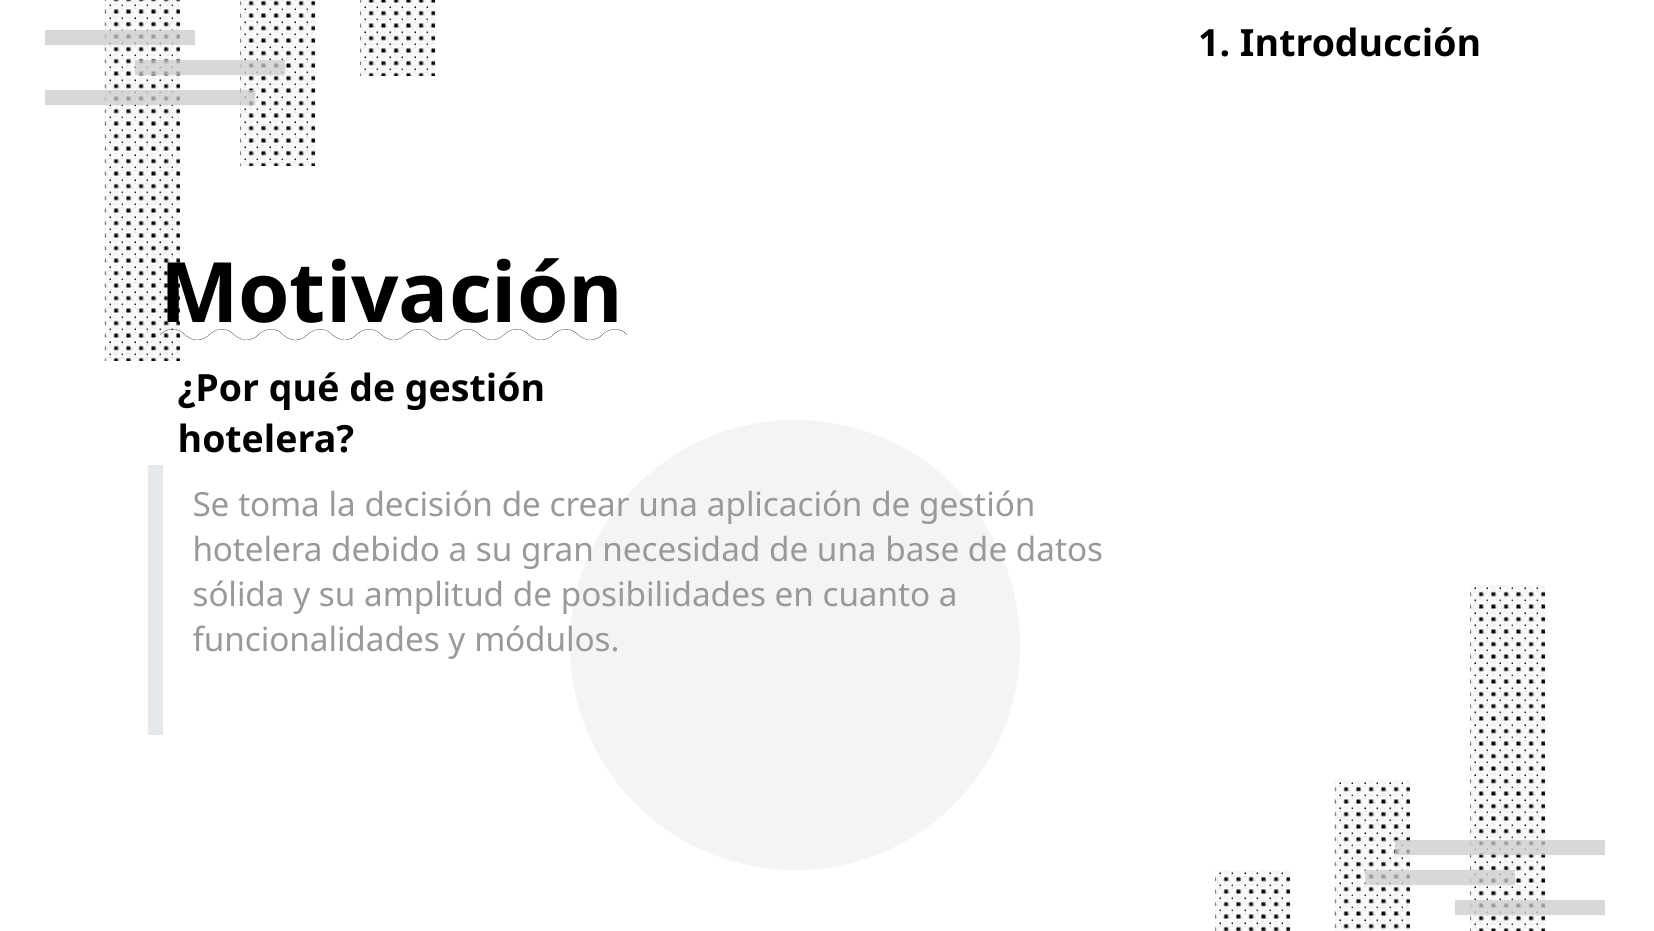

1. Introducción
Motivación
¿Por qué de gestión hotelera?
Se toma la decisión de crear una aplicación de gestión hotelera debido a su gran necesidad de una base de datos sólida y su amplitud de posibilidades en cuanto a funcionalidades y módulos.